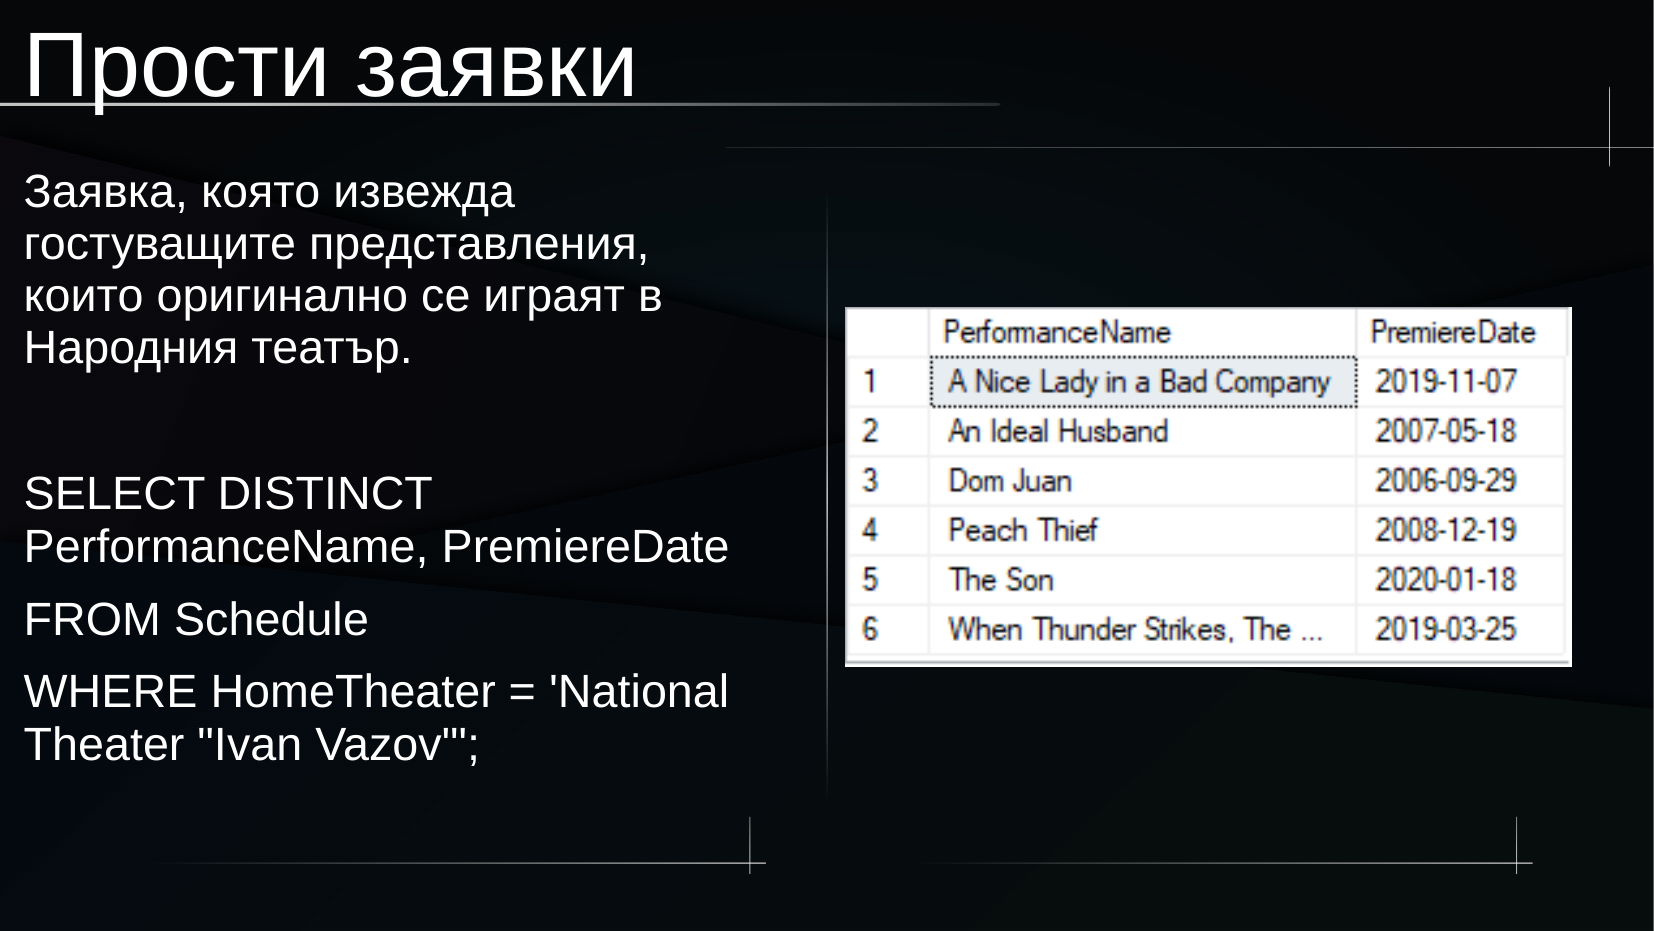

# Прости заявки
Заявка, която извежда гостуващите представления, които оригинално се играят в Народния театър.
SELECT DISTINCT PerformanceName, PremiereDate
FROM Schedule
WHERE HomeTheater = 'National Theater "Ivan Vazov"';